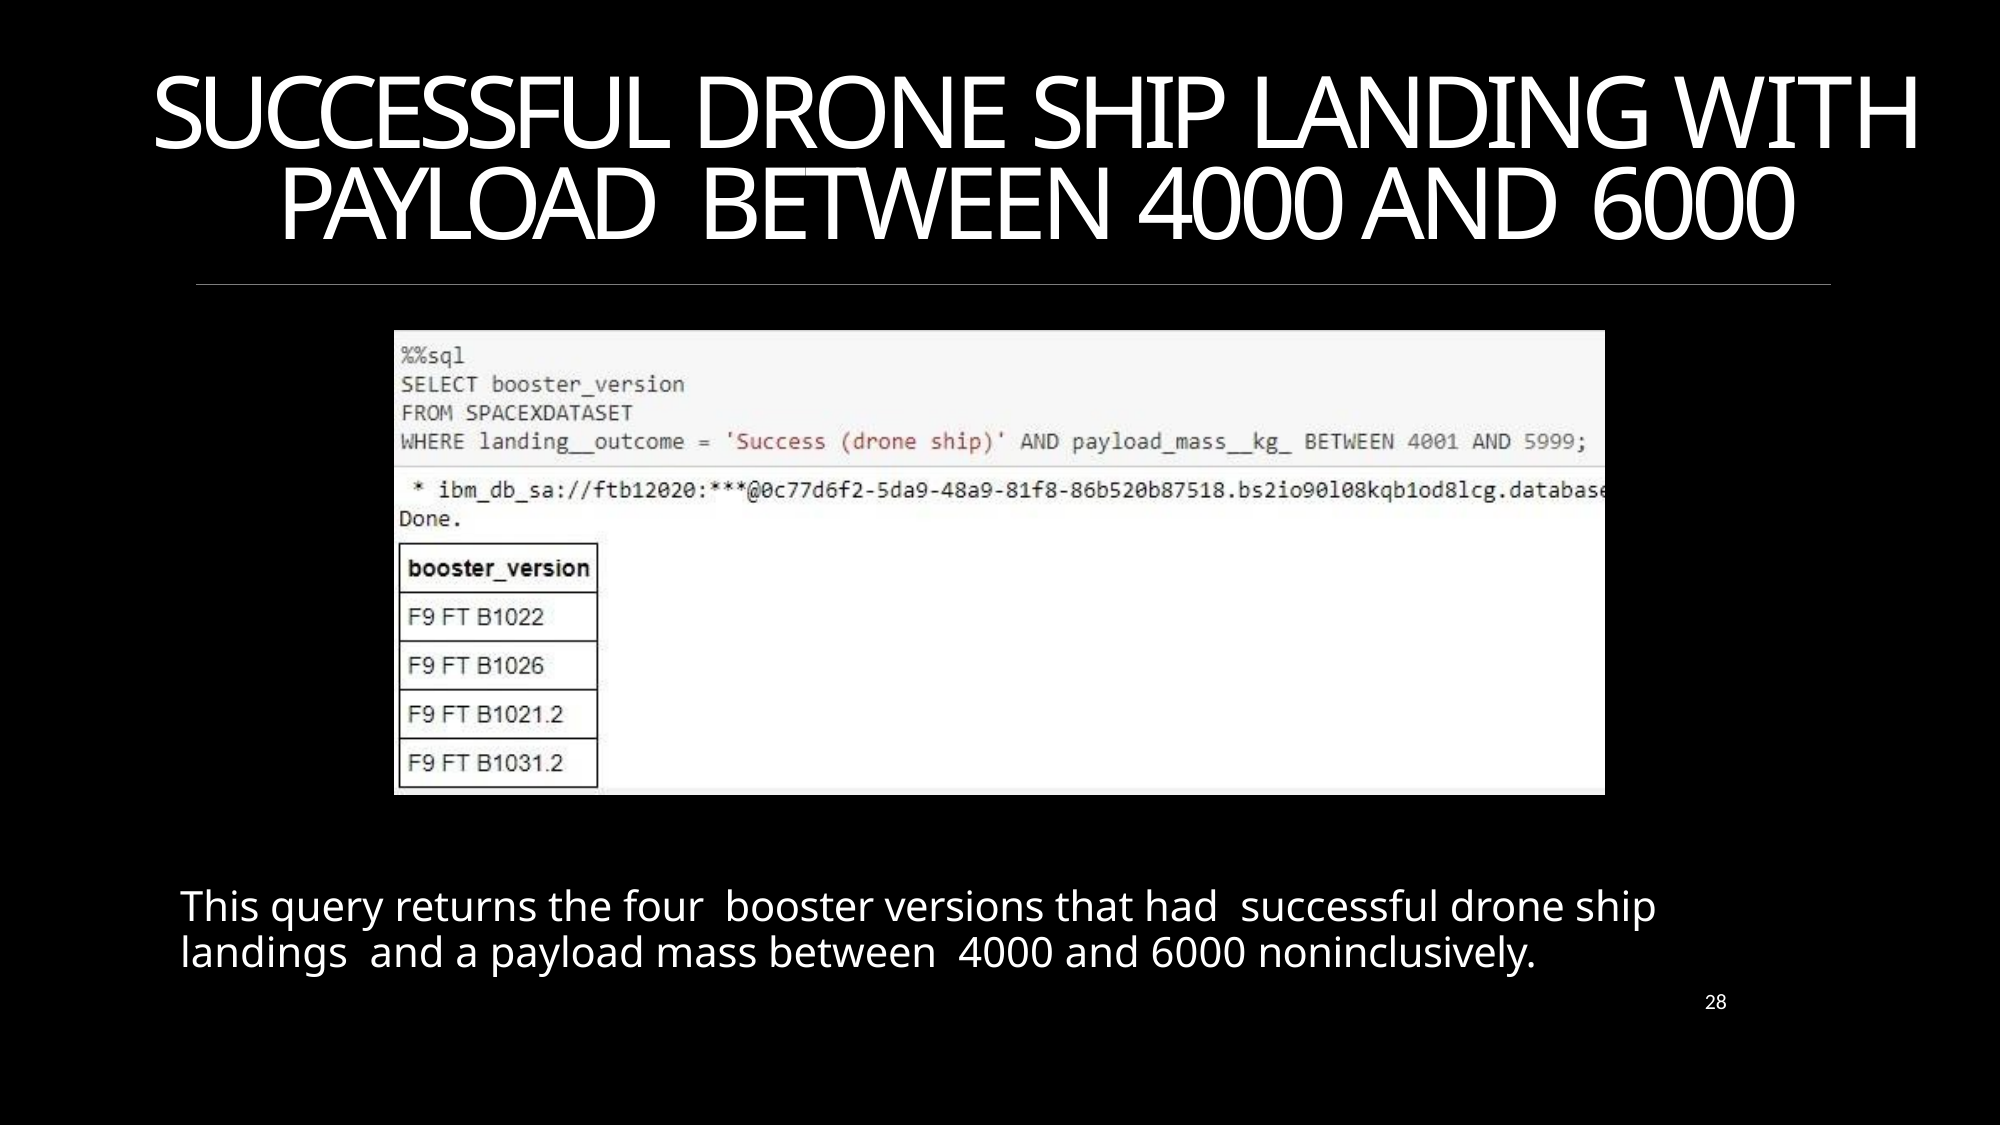

# Successful Drone Ship Landing with Payload Between 4000 and 6000
This query returns the four booster versions that had successful drone ship landings and a payload mass between 4000 and 6000 noninclusively.